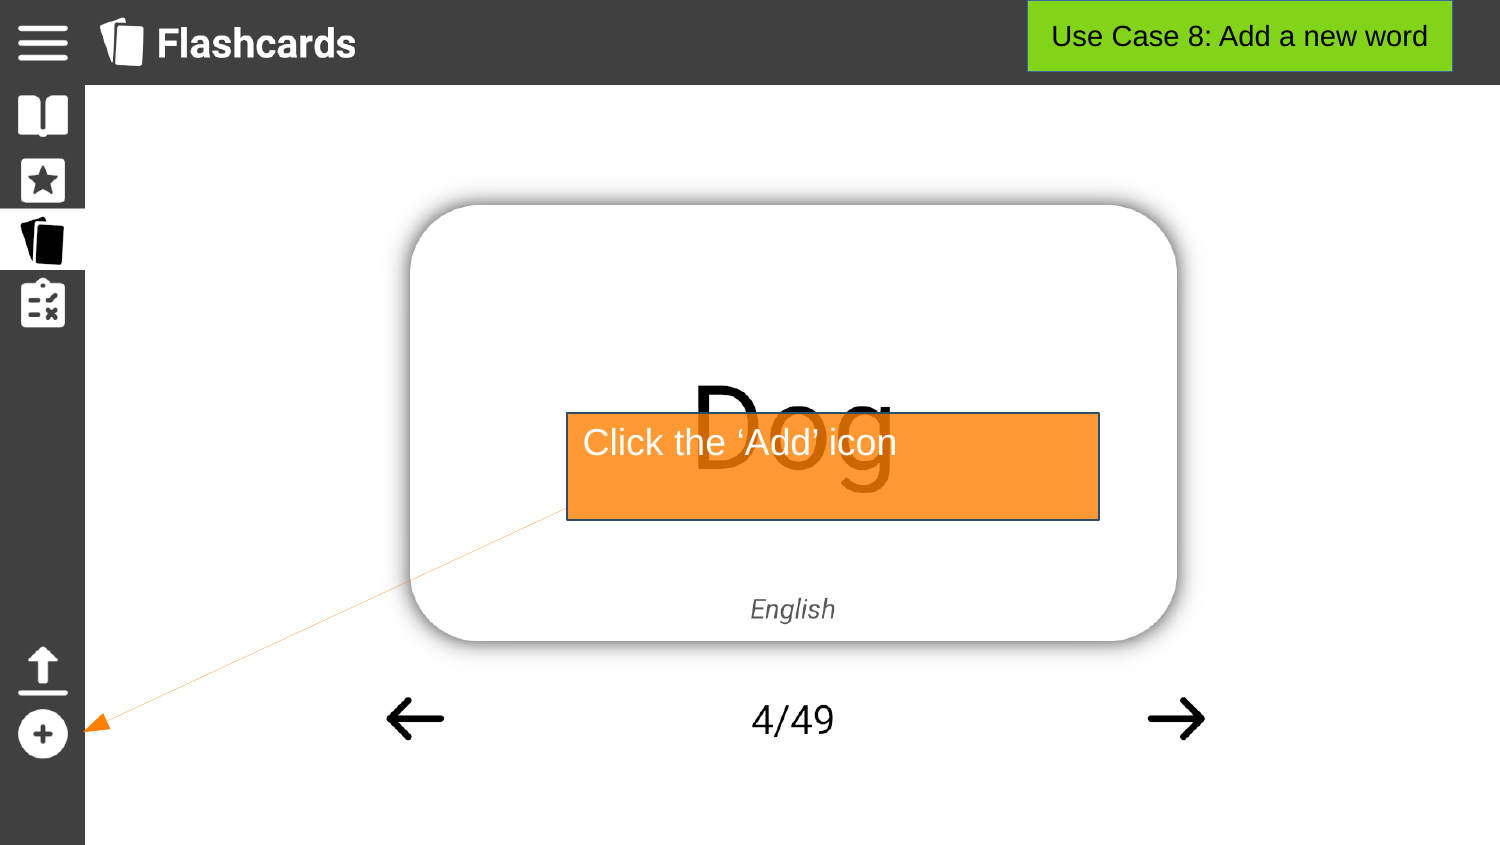

Use Case 8: Add a new word
Click the ‘Add’ icon